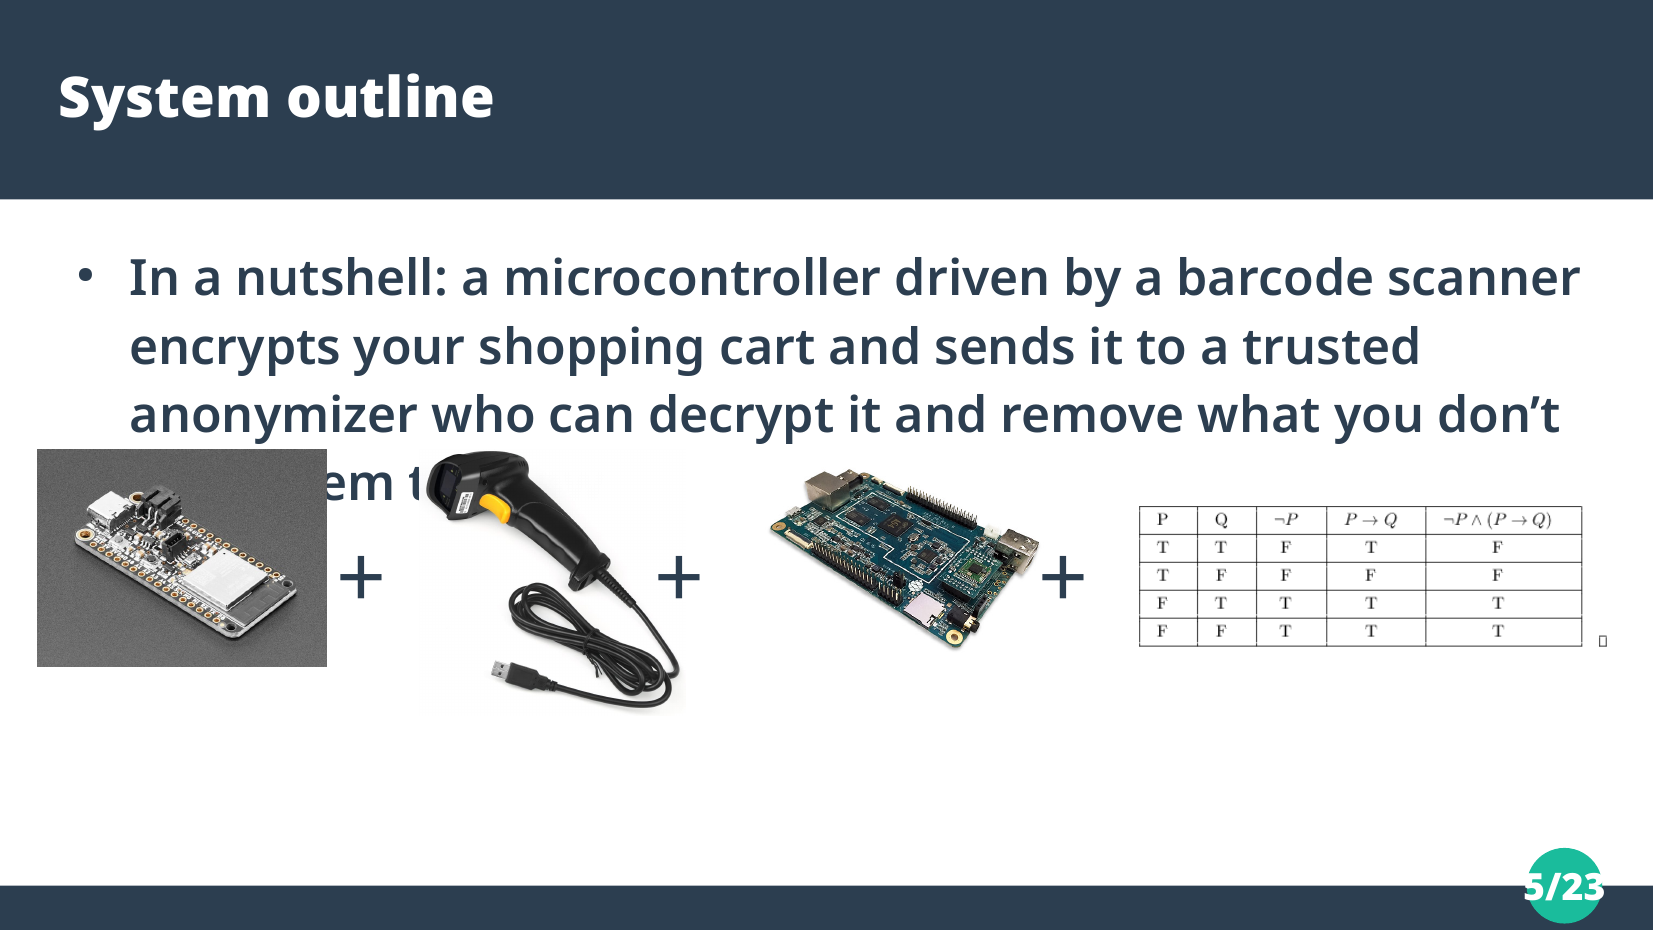

# System outline
In a nutshell: a microcontroller driven by a barcode scanner encrypts your shopping cart and sends it to a trusted anonymizer who can decrypt it and remove what you don’t want them to know
+
+
+